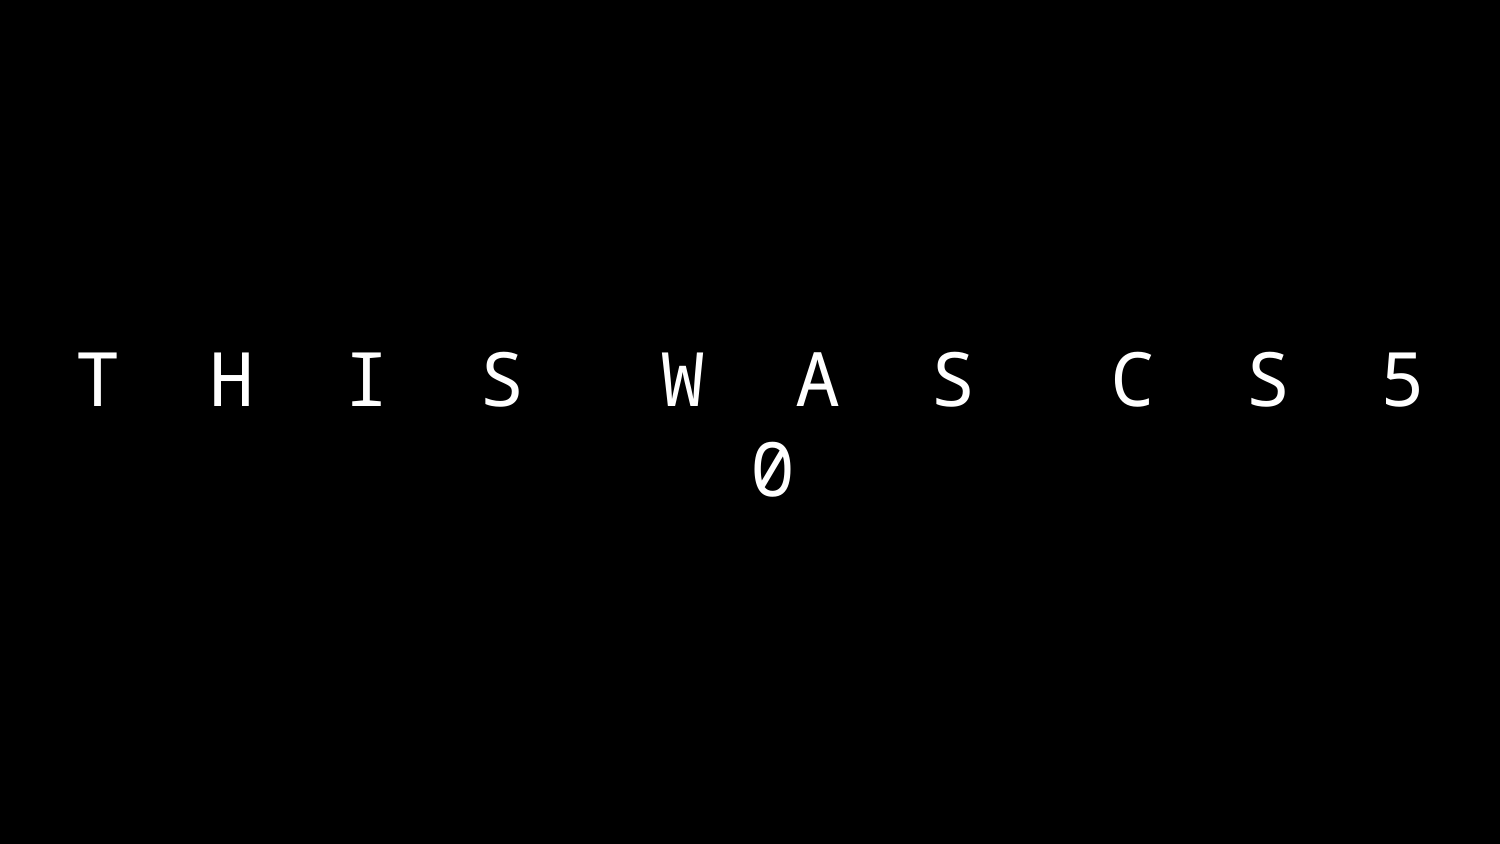

# T H I S W A S C S 5 0